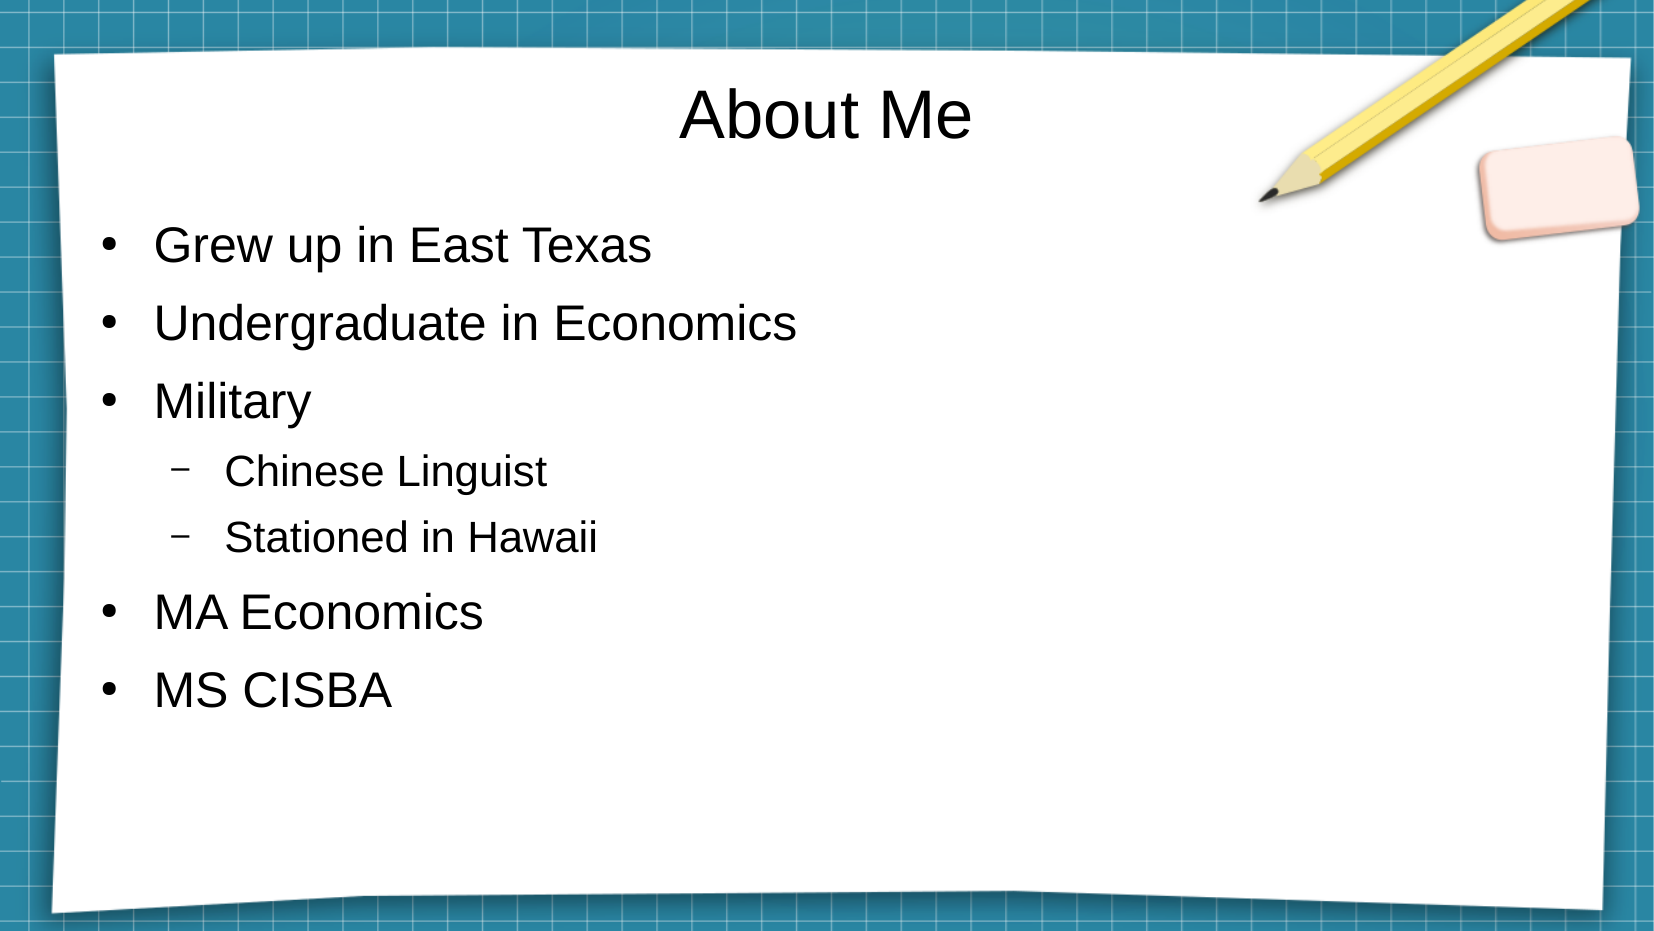

# About Me
Grew up in East Texas
Undergraduate in Economics
Military
Chinese Linguist
Stationed in Hawaii
MA Economics
MS CISBA